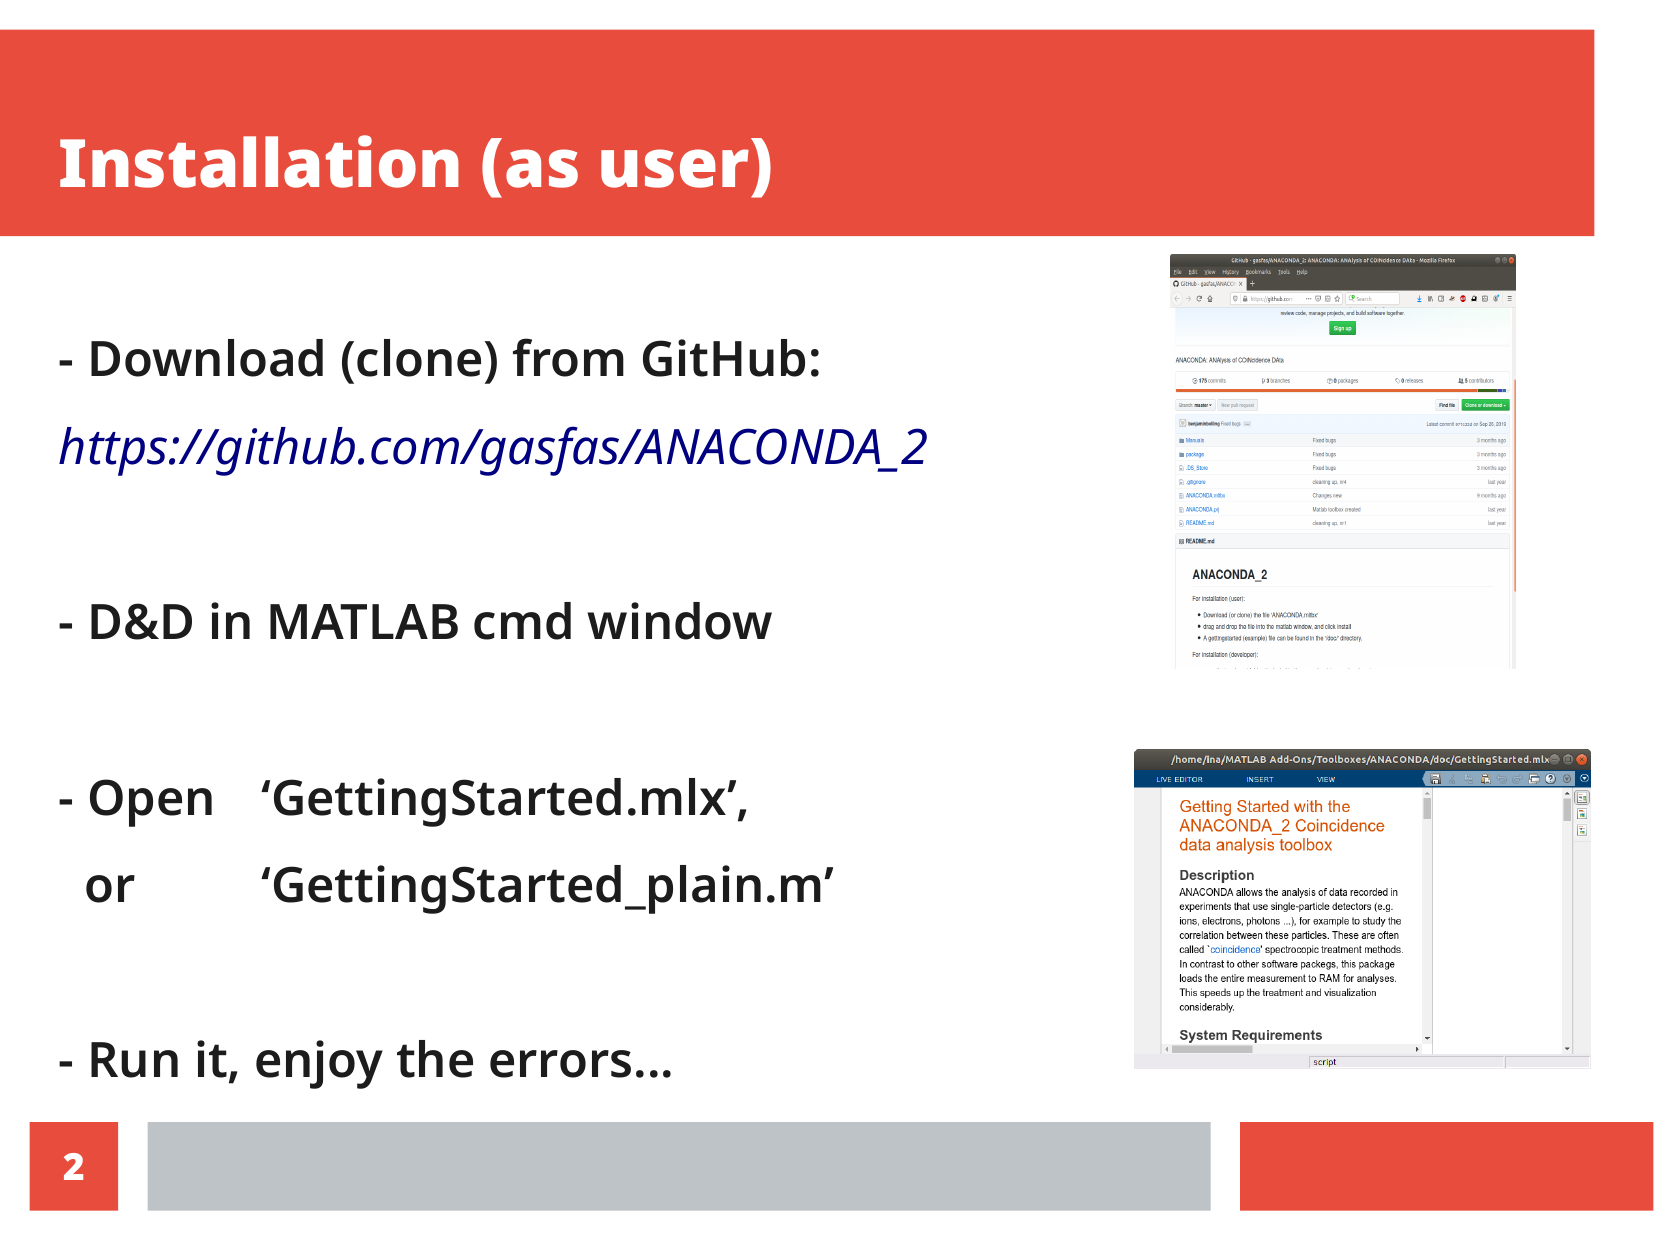

# Installation (as user)
- Download (clone) from GitHub:
https://github.com/gasfas/ANACONDA_2
- D&D in MATLAB cmd window
- Open 	‘GettingStarted.mlx’,
 or 		‘GettingStarted_plain.m’
- Run it, enjoy the errors...
2